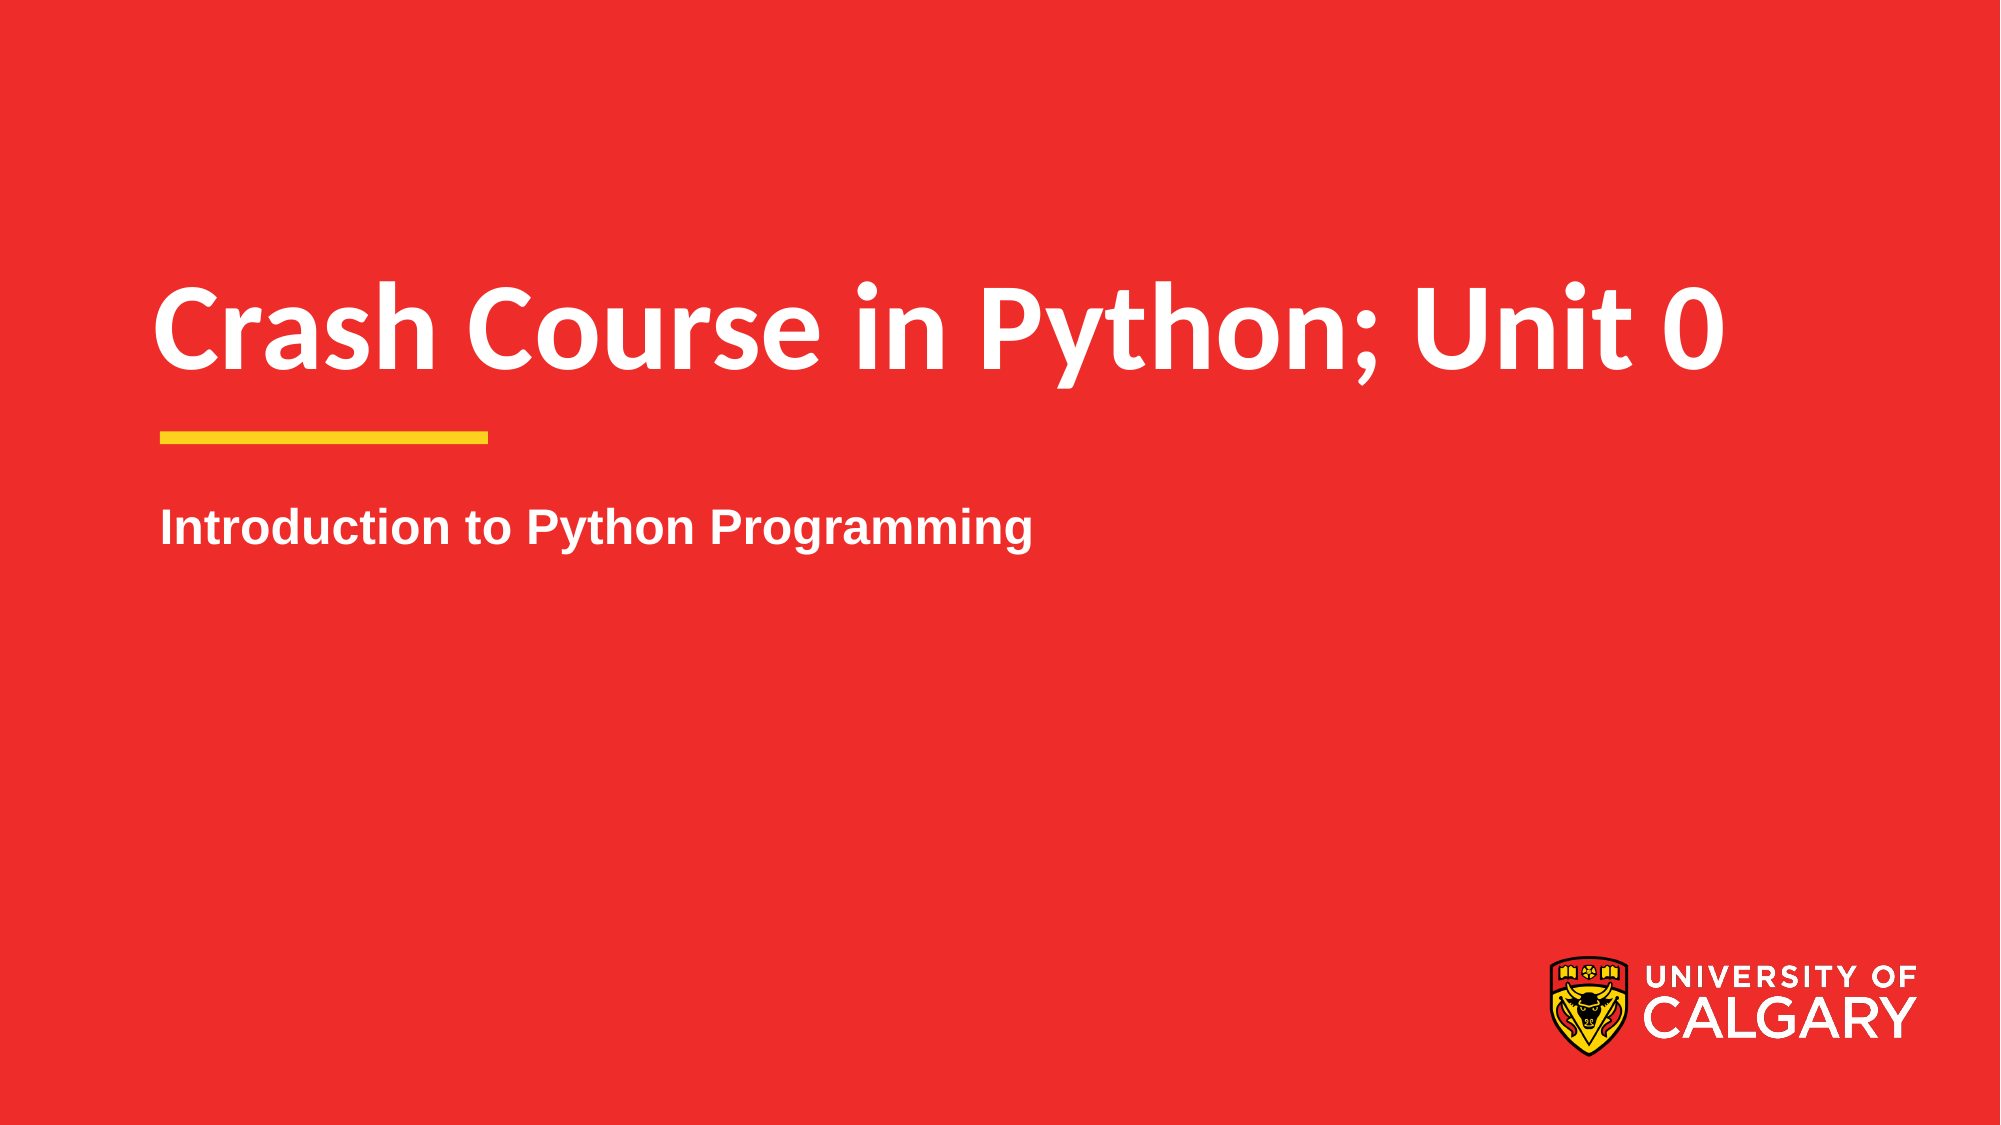

# Crash Course in Python; Unit 0
Introduction to Python Programming